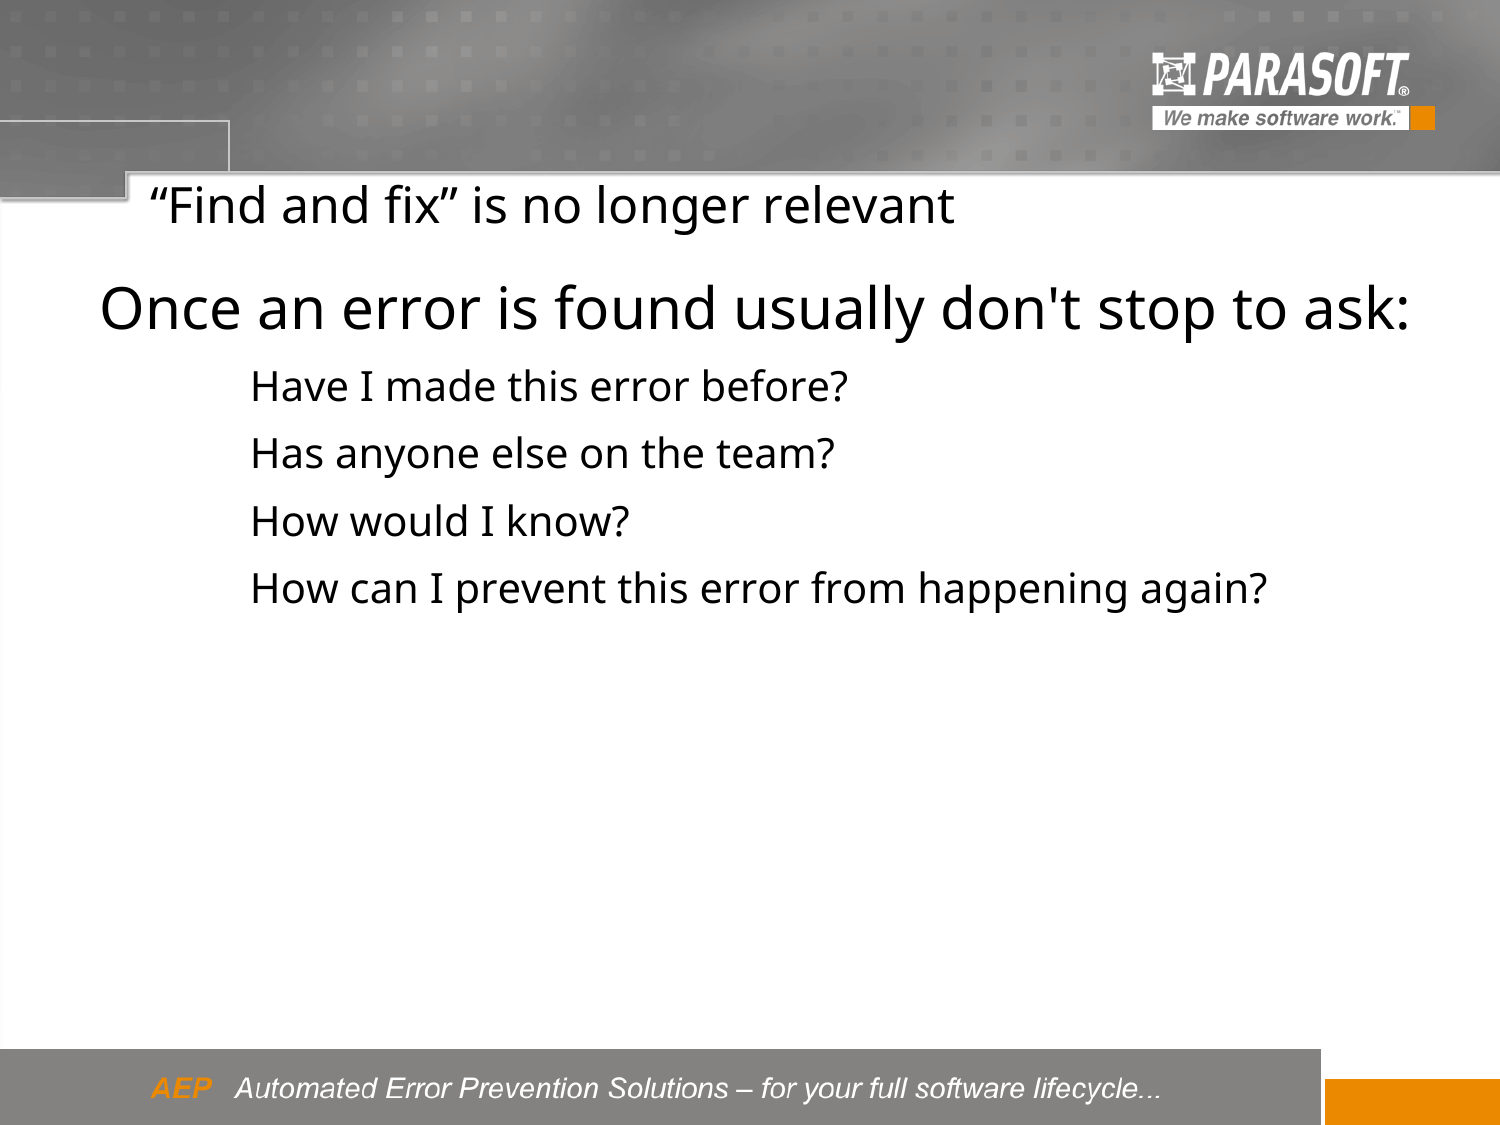

# “Find and fix” is no longer relevant
Once an error is found usually don't stop to ask:
Have I made this error before?
Has anyone else on the team?
How would I know?
How can I prevent this error from happening again?